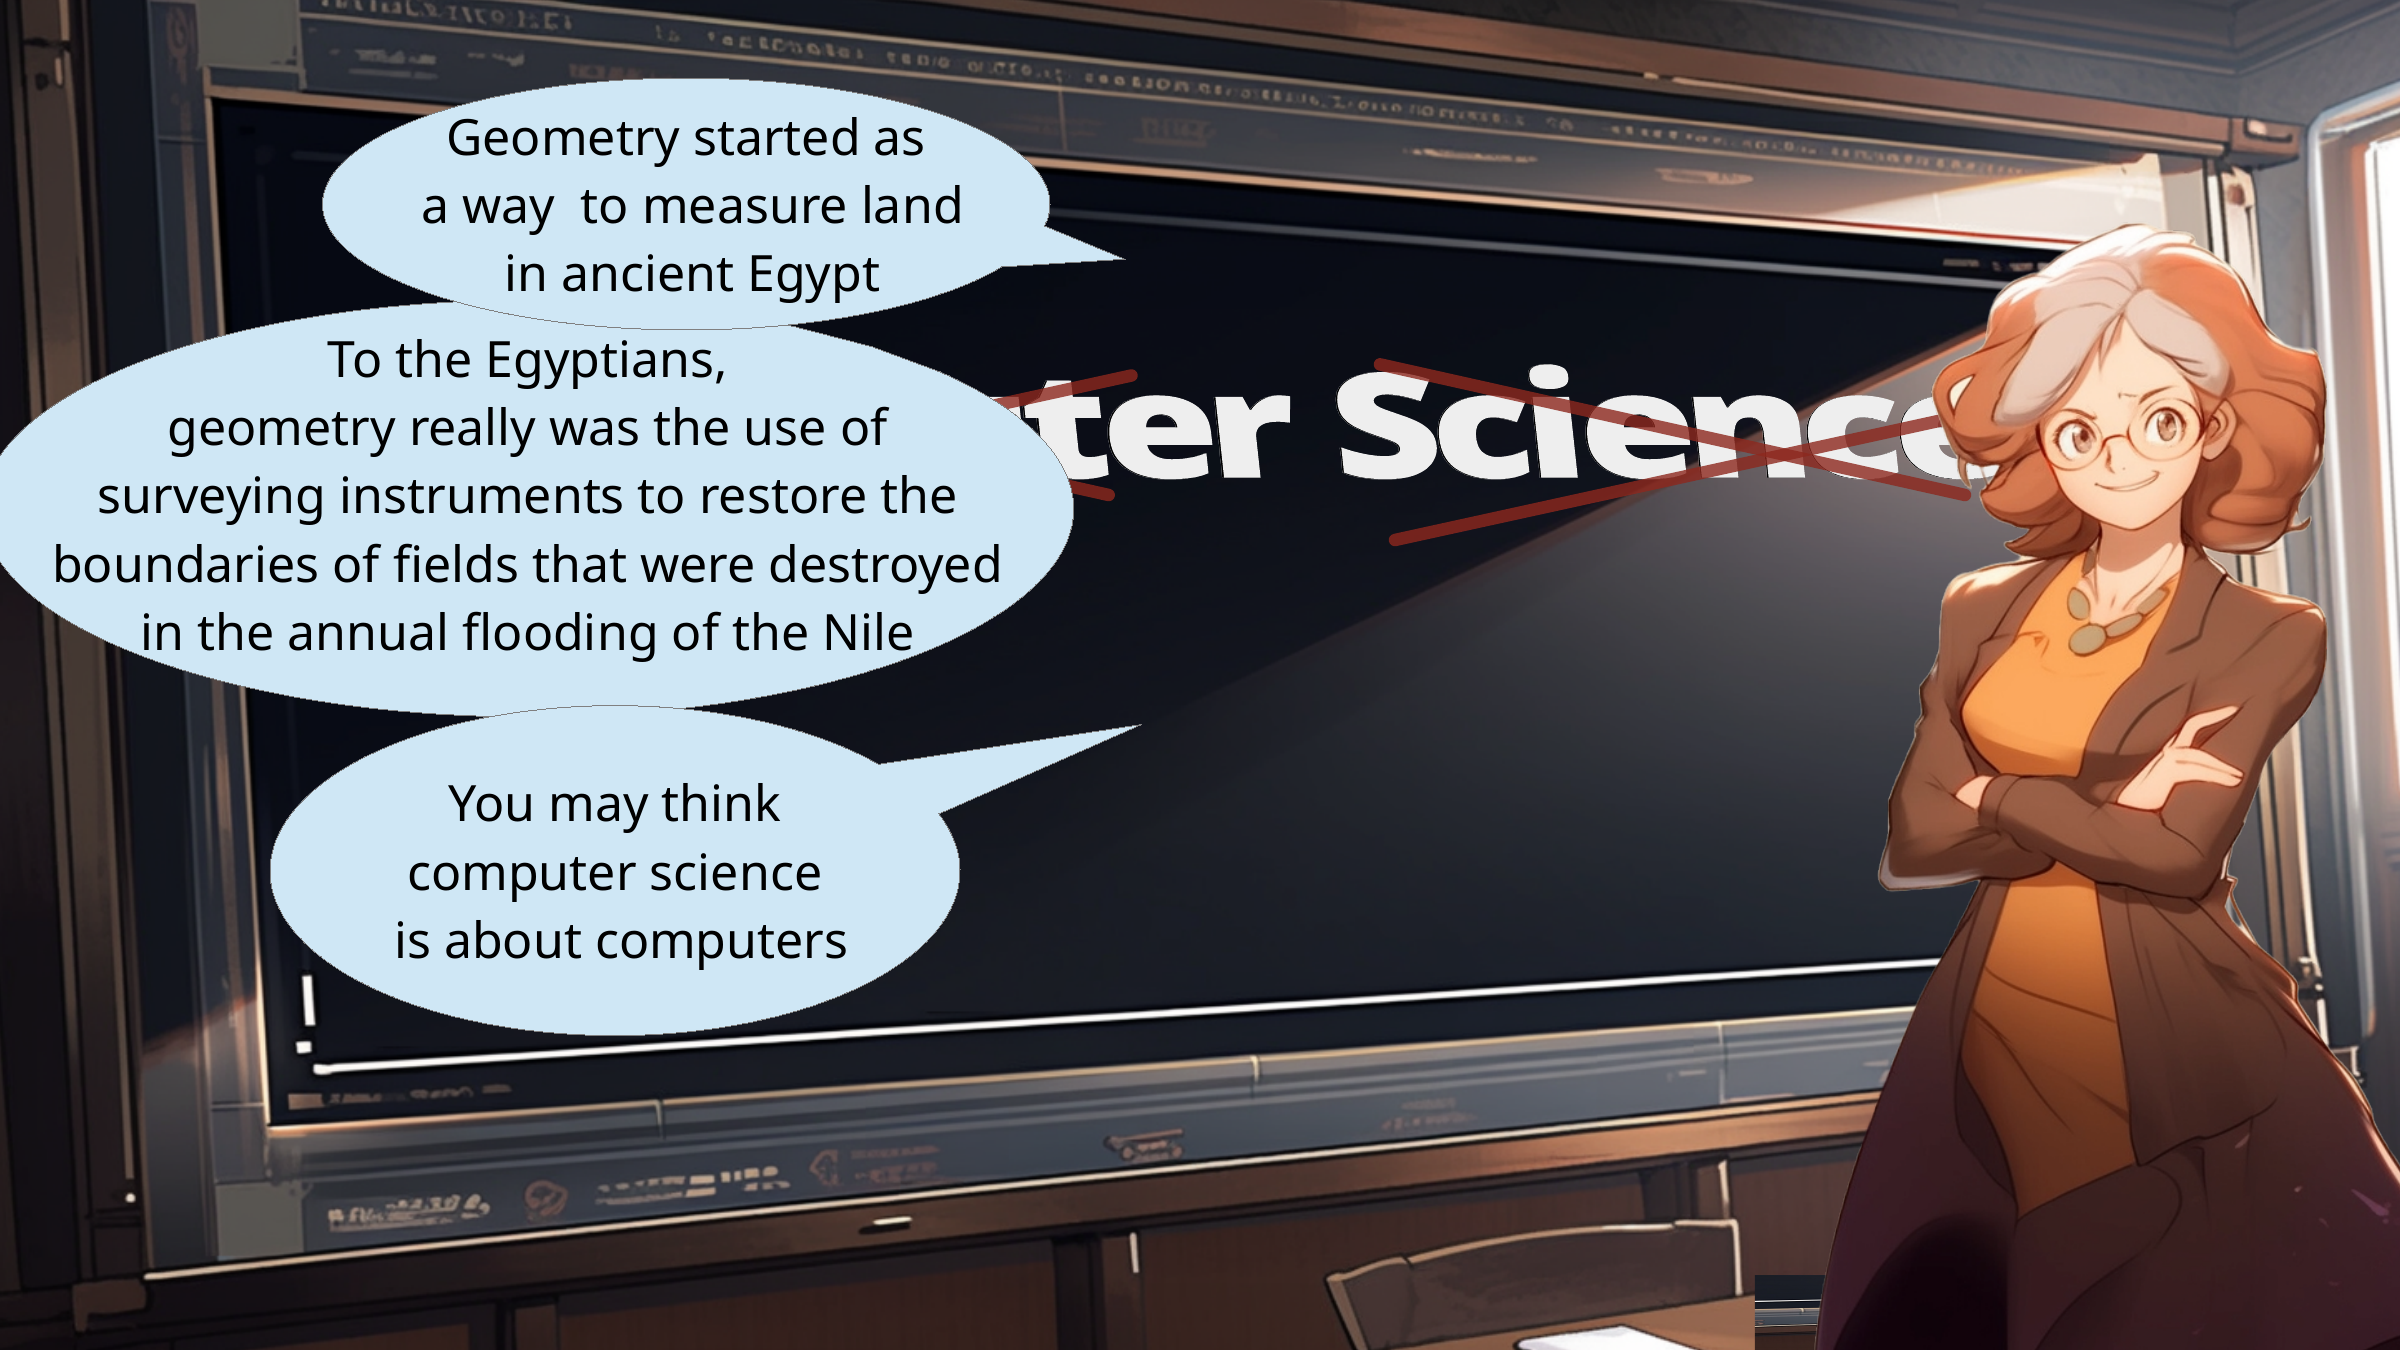

Geometry started as
 a way to measure land
 in ancient Egypt
To the Egyptians,
geometry really was the use of
surveying instruments to restore the
boundaries of fields that were destroyed
in the annual flooding of the Nile
Computer Science
You may think
computer science
 is about computers